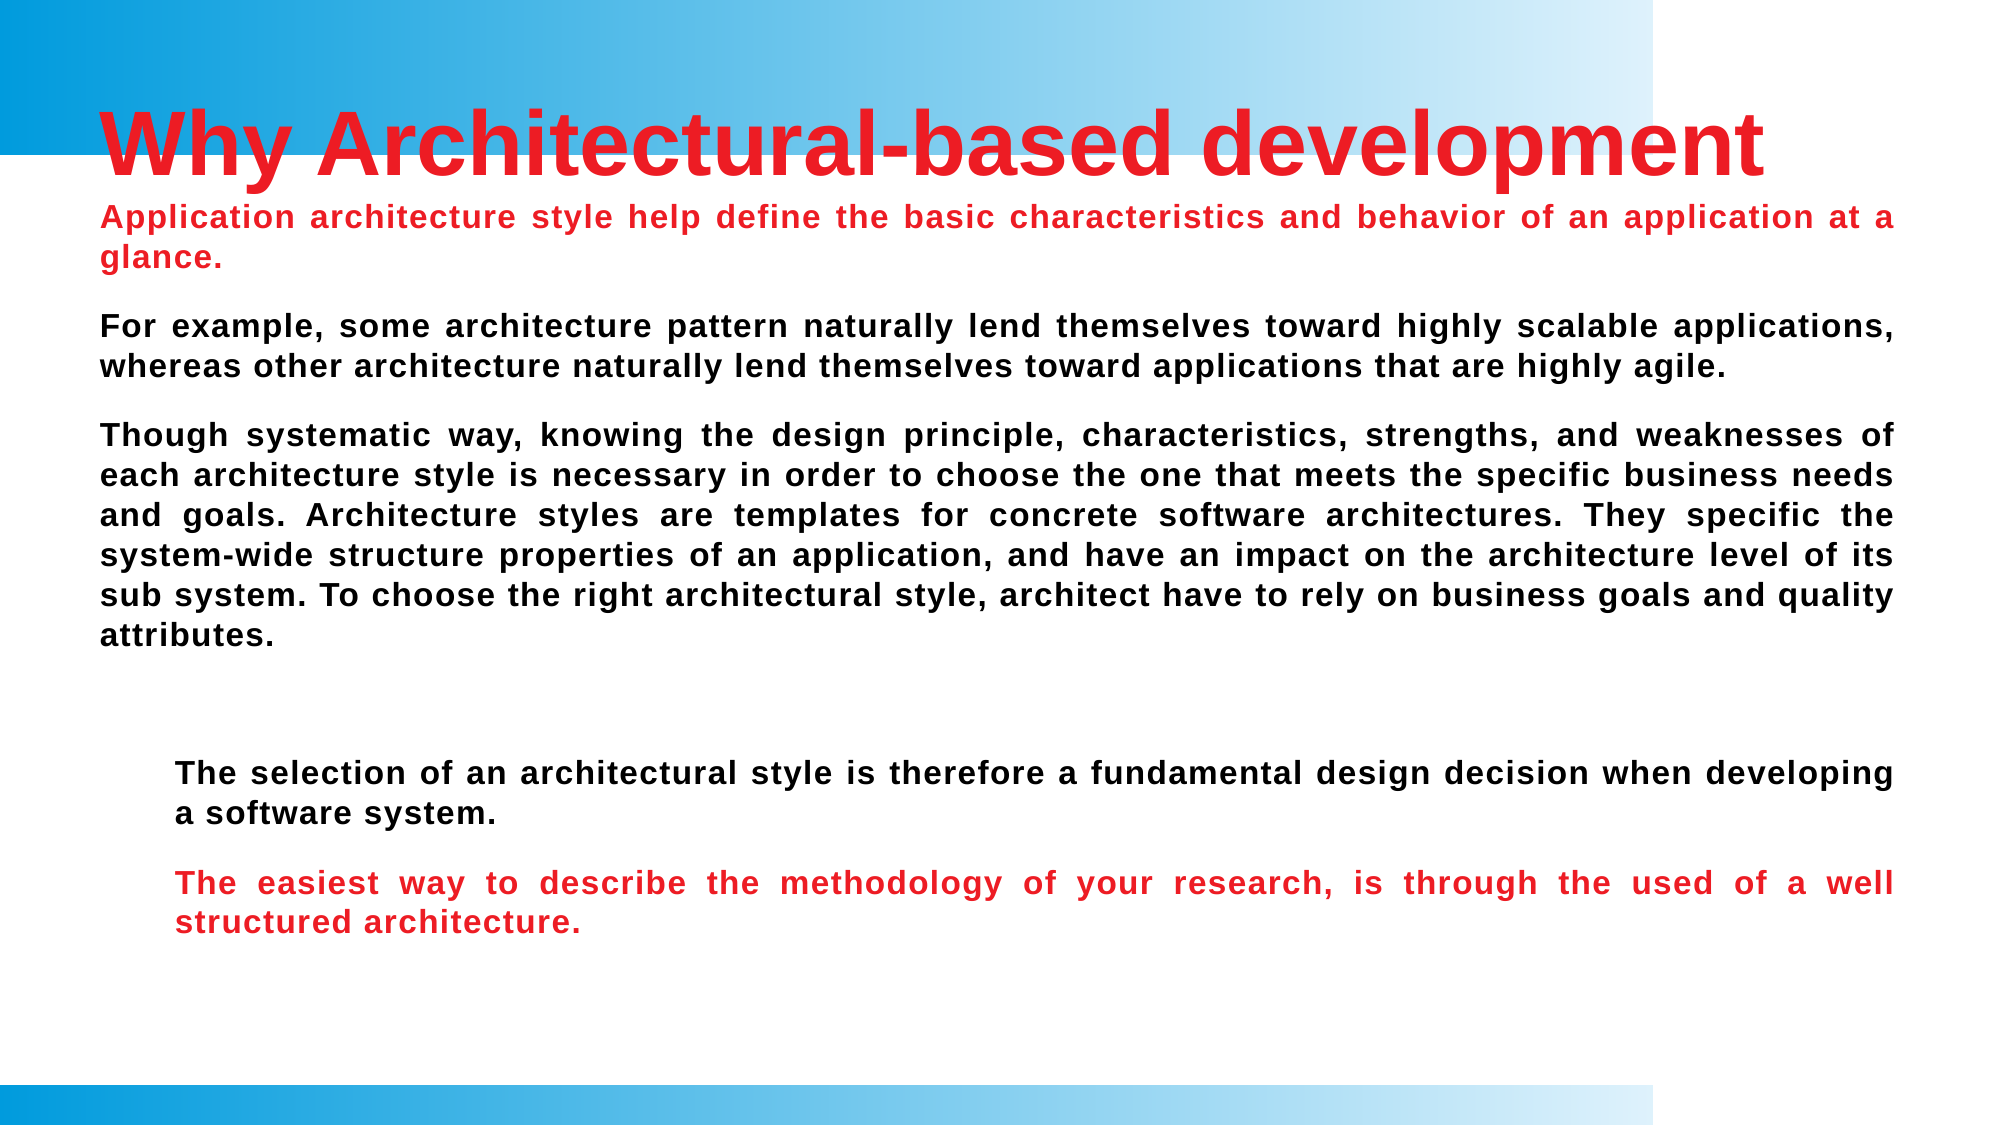

# Why Architectural-based development
Application architecture style help define the basic characteristics and behavior of an application at a glance.
For example, some architecture pattern naturally lend themselves toward highly scalable applications, whereas other architecture naturally lend themselves toward applications that are highly agile.
Though systematic way, knowing the design principle, characteristics, strengths, and weaknesses of each architecture style is necessary in order to choose the one that meets the specific business needs and goals. Architecture styles are templates for concrete software architectures. They specific the system-wide structure properties of an application, and have an impact on the architecture level of its sub system. To choose the right architectural style, architect have to rely on business goals and quality attributes.
The selection of an architectural style is therefore a fundamental design decision when developing a software system.
The easiest way to describe the methodology of your research, is through the used of a well structured architecture.